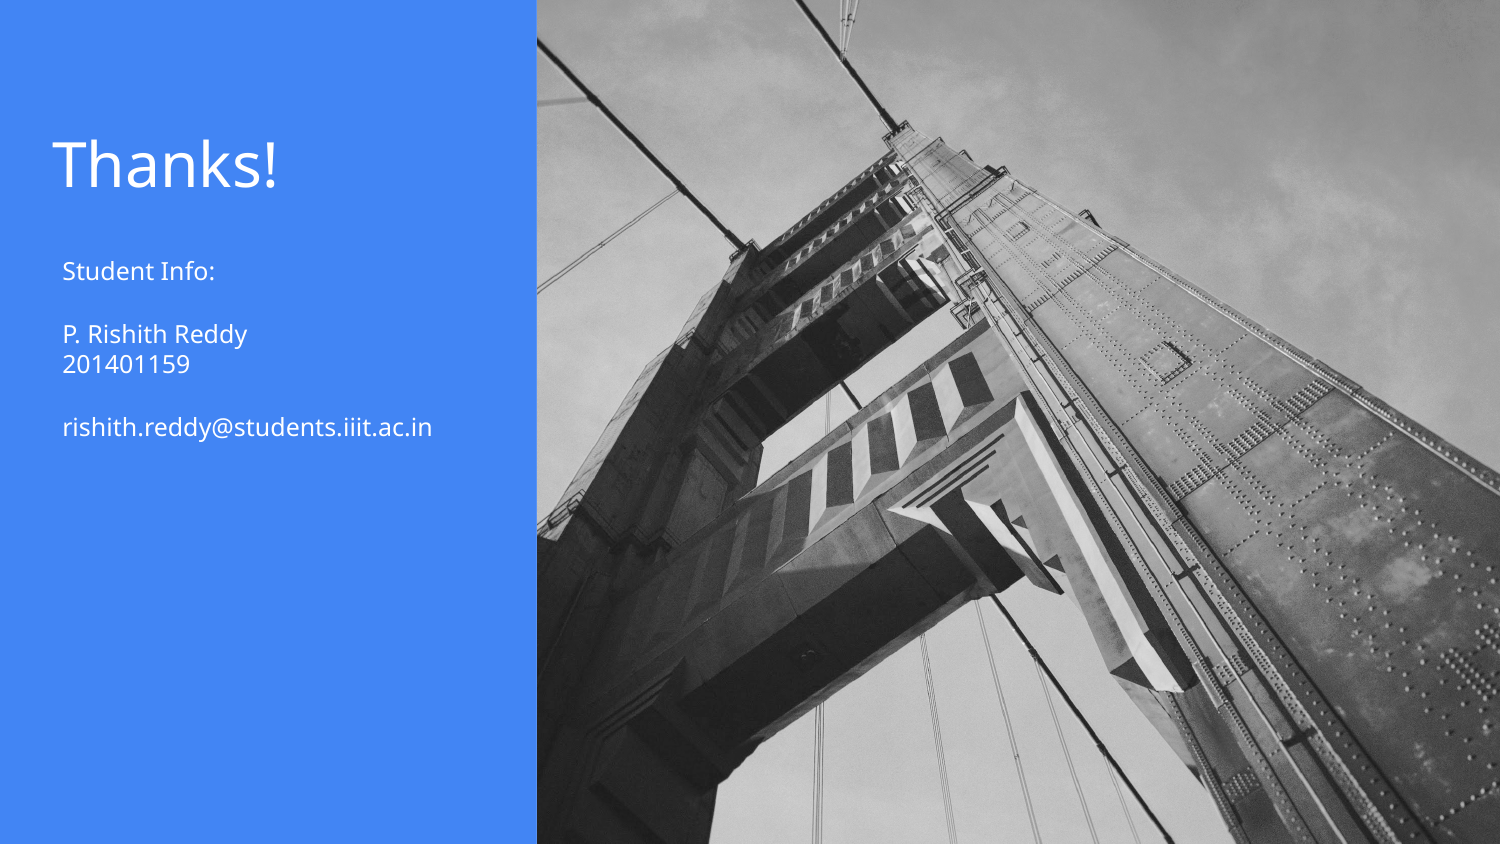

# Thanks!
Student Info:
P. Rishith Reddy
201401159
rishith.reddy@students.iiit.ac.in